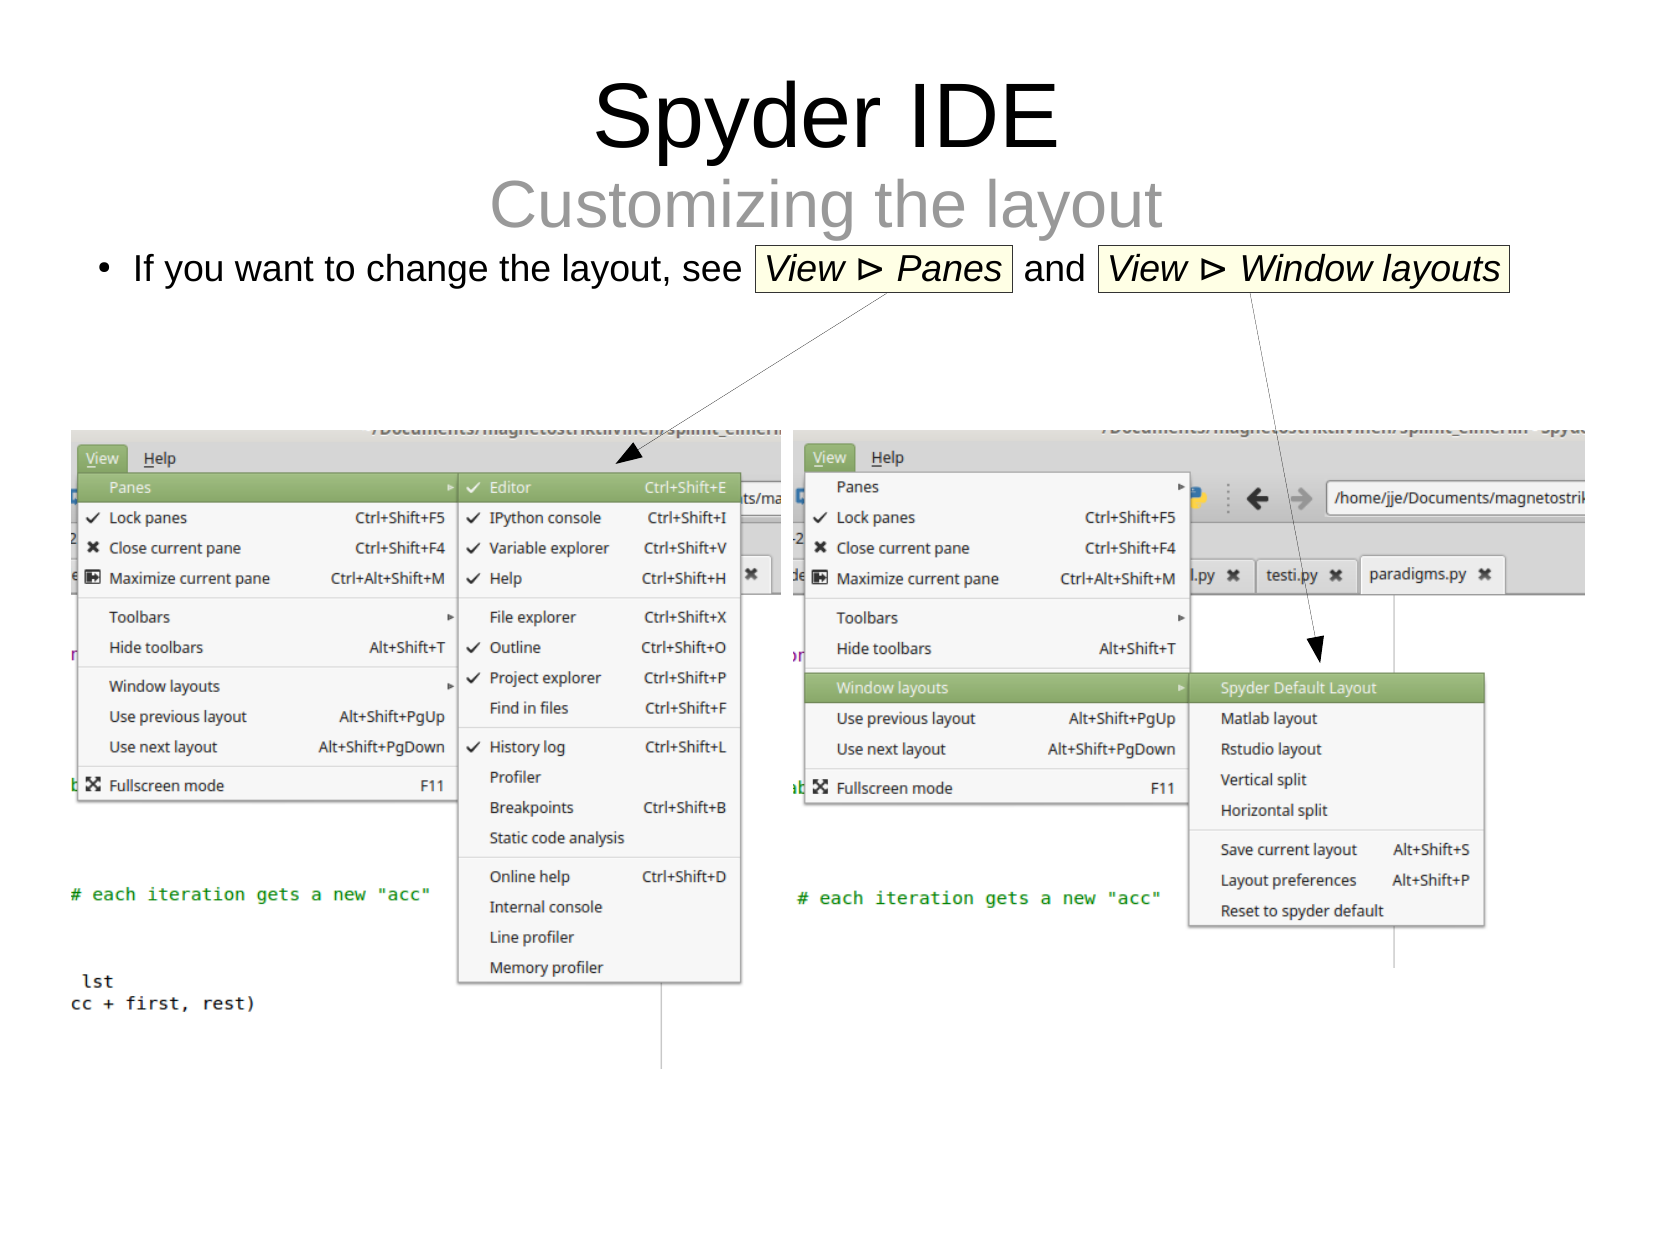

# Spyder IDE Customizing the layout
If you want to change the layout, see View ⊳ Panes and View ⊳ Window layouts